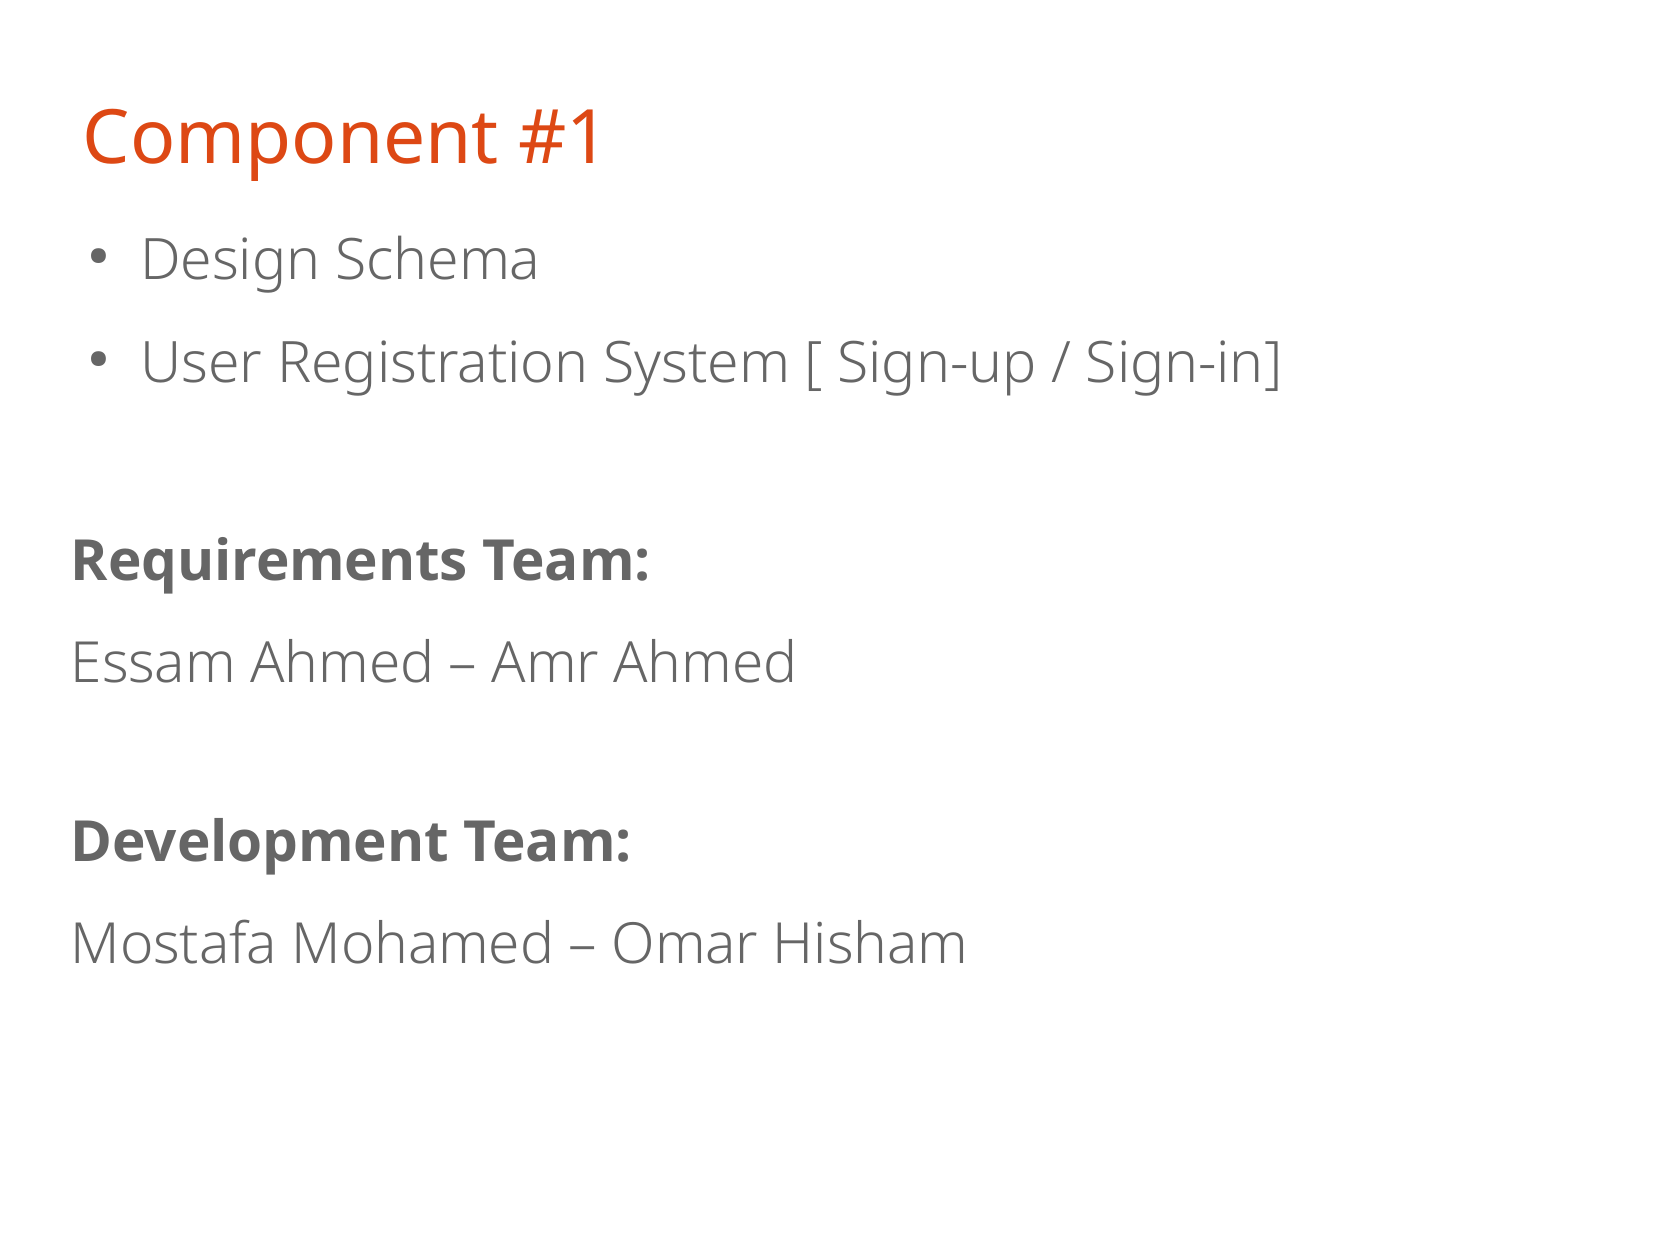

# Component #1
Design Schema
User Registration System [ Sign-up / Sign-in]
Requirements Team:
Essam Ahmed – Amr Ahmed
Development Team:
Mostafa Mohamed – Omar Hisham